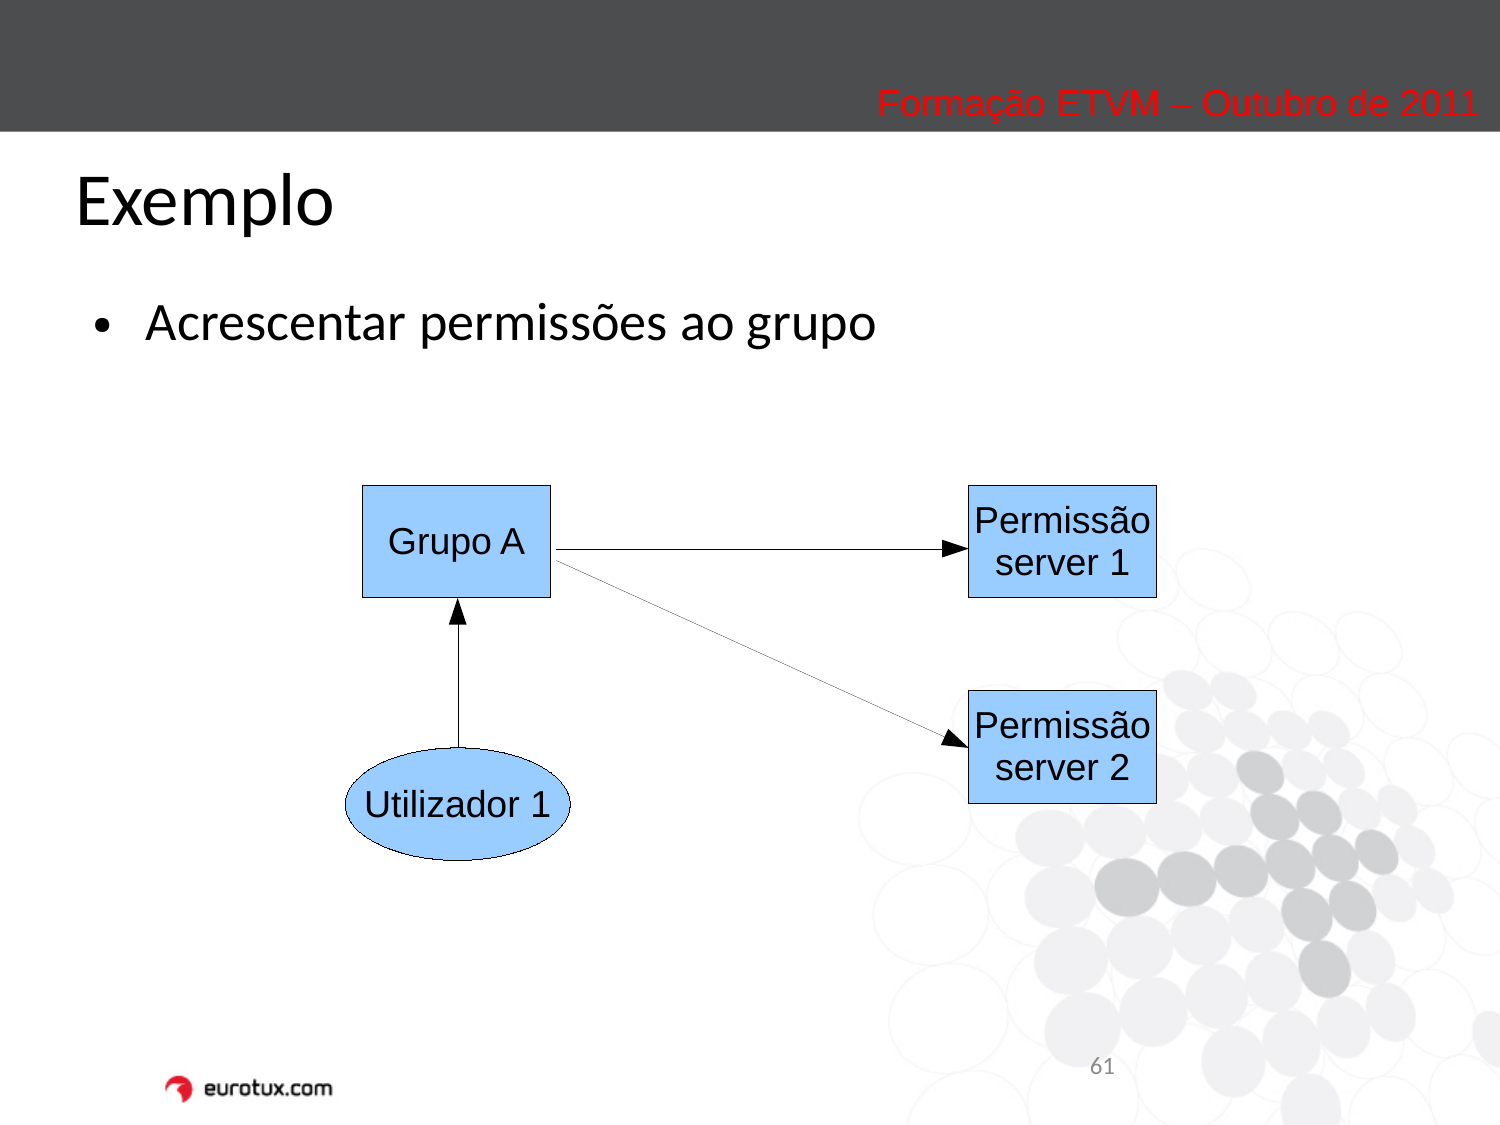

# Exemplo
Acrescentar permissões ao grupo
Grupo A
Permissão
server 1
Permissão
server 2
Utilizador 1
61